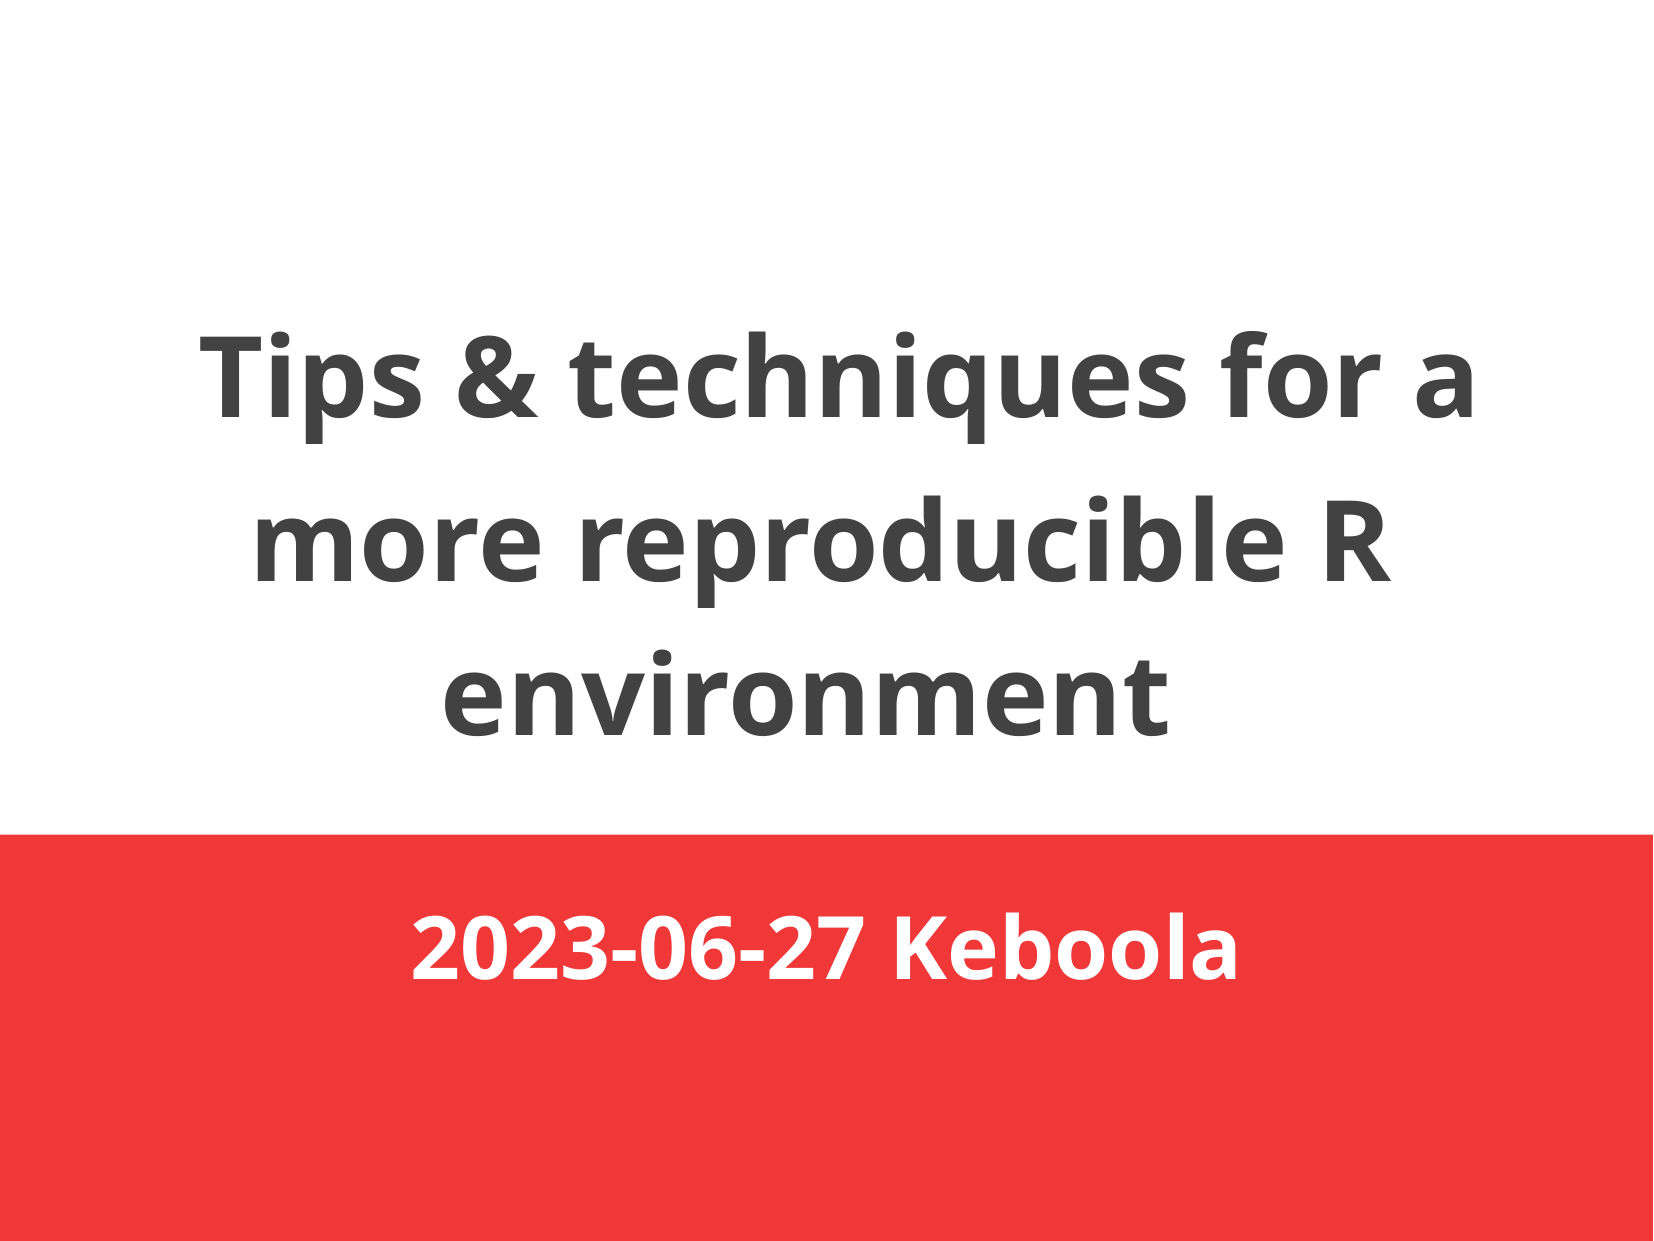

# Tips & techniques for a more reproducible R environment
2023-06-27 Keboola